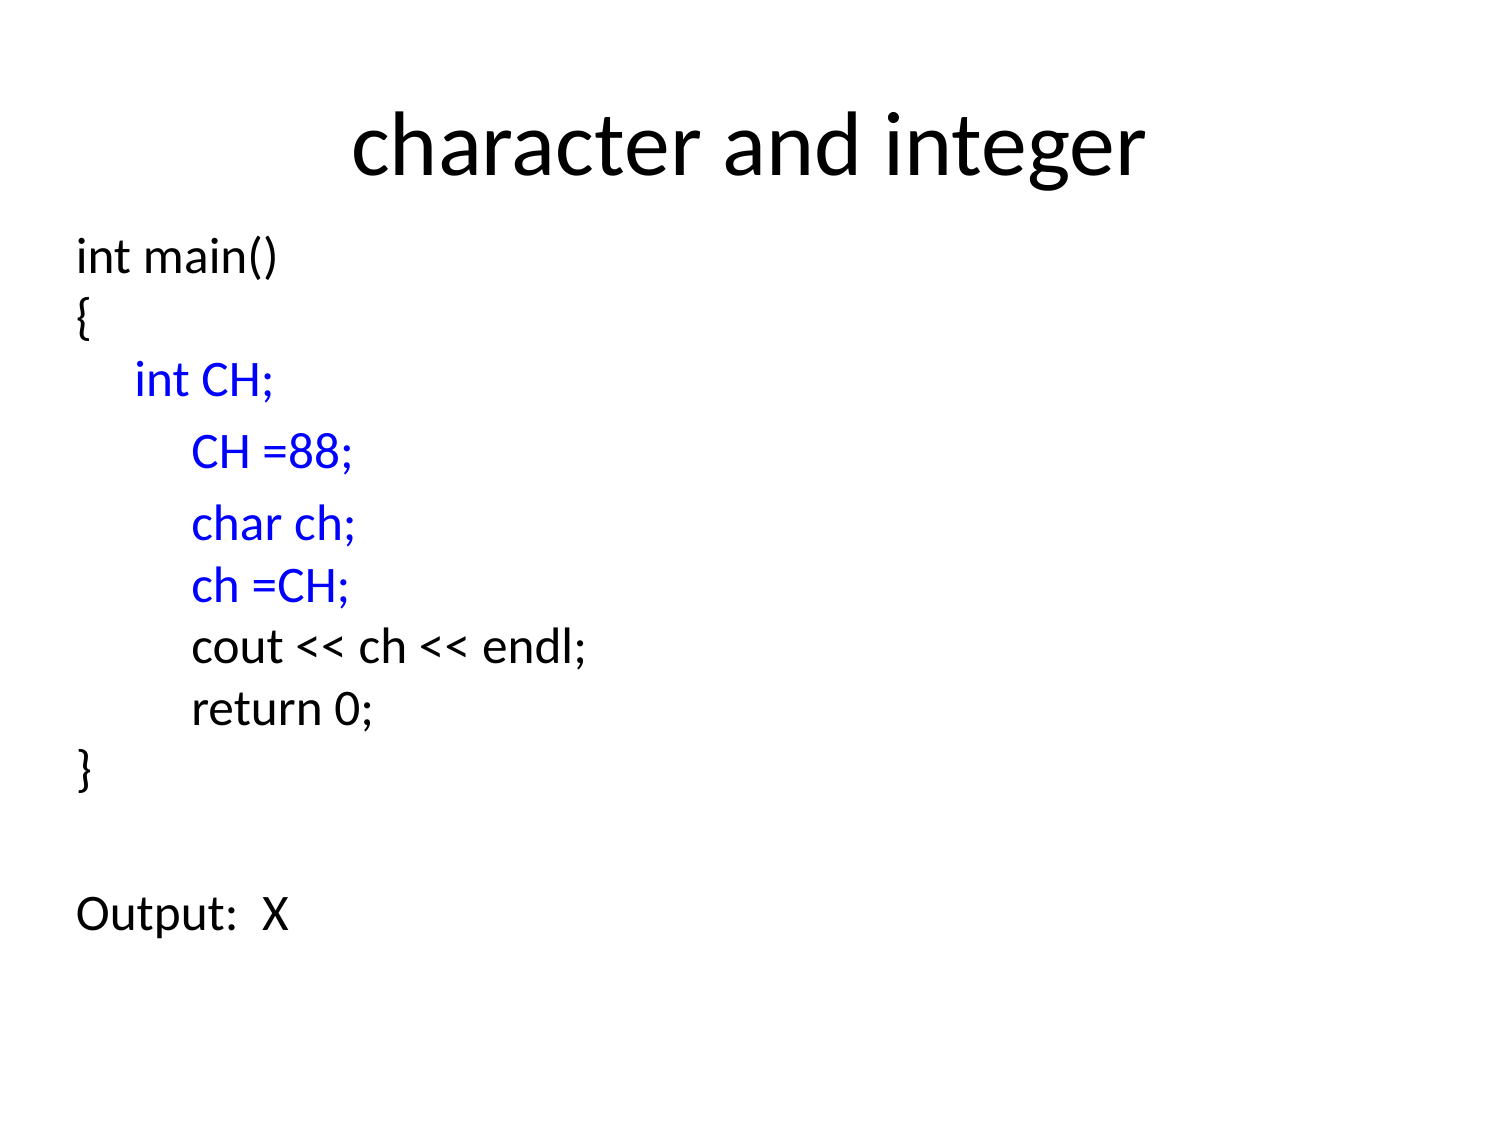

# character and integer
int main()
{
 int CH;
	CH =88;
	char ch;
 	ch =CH;
 	cout << ch << endl;
 	return 0;
}
Output: X